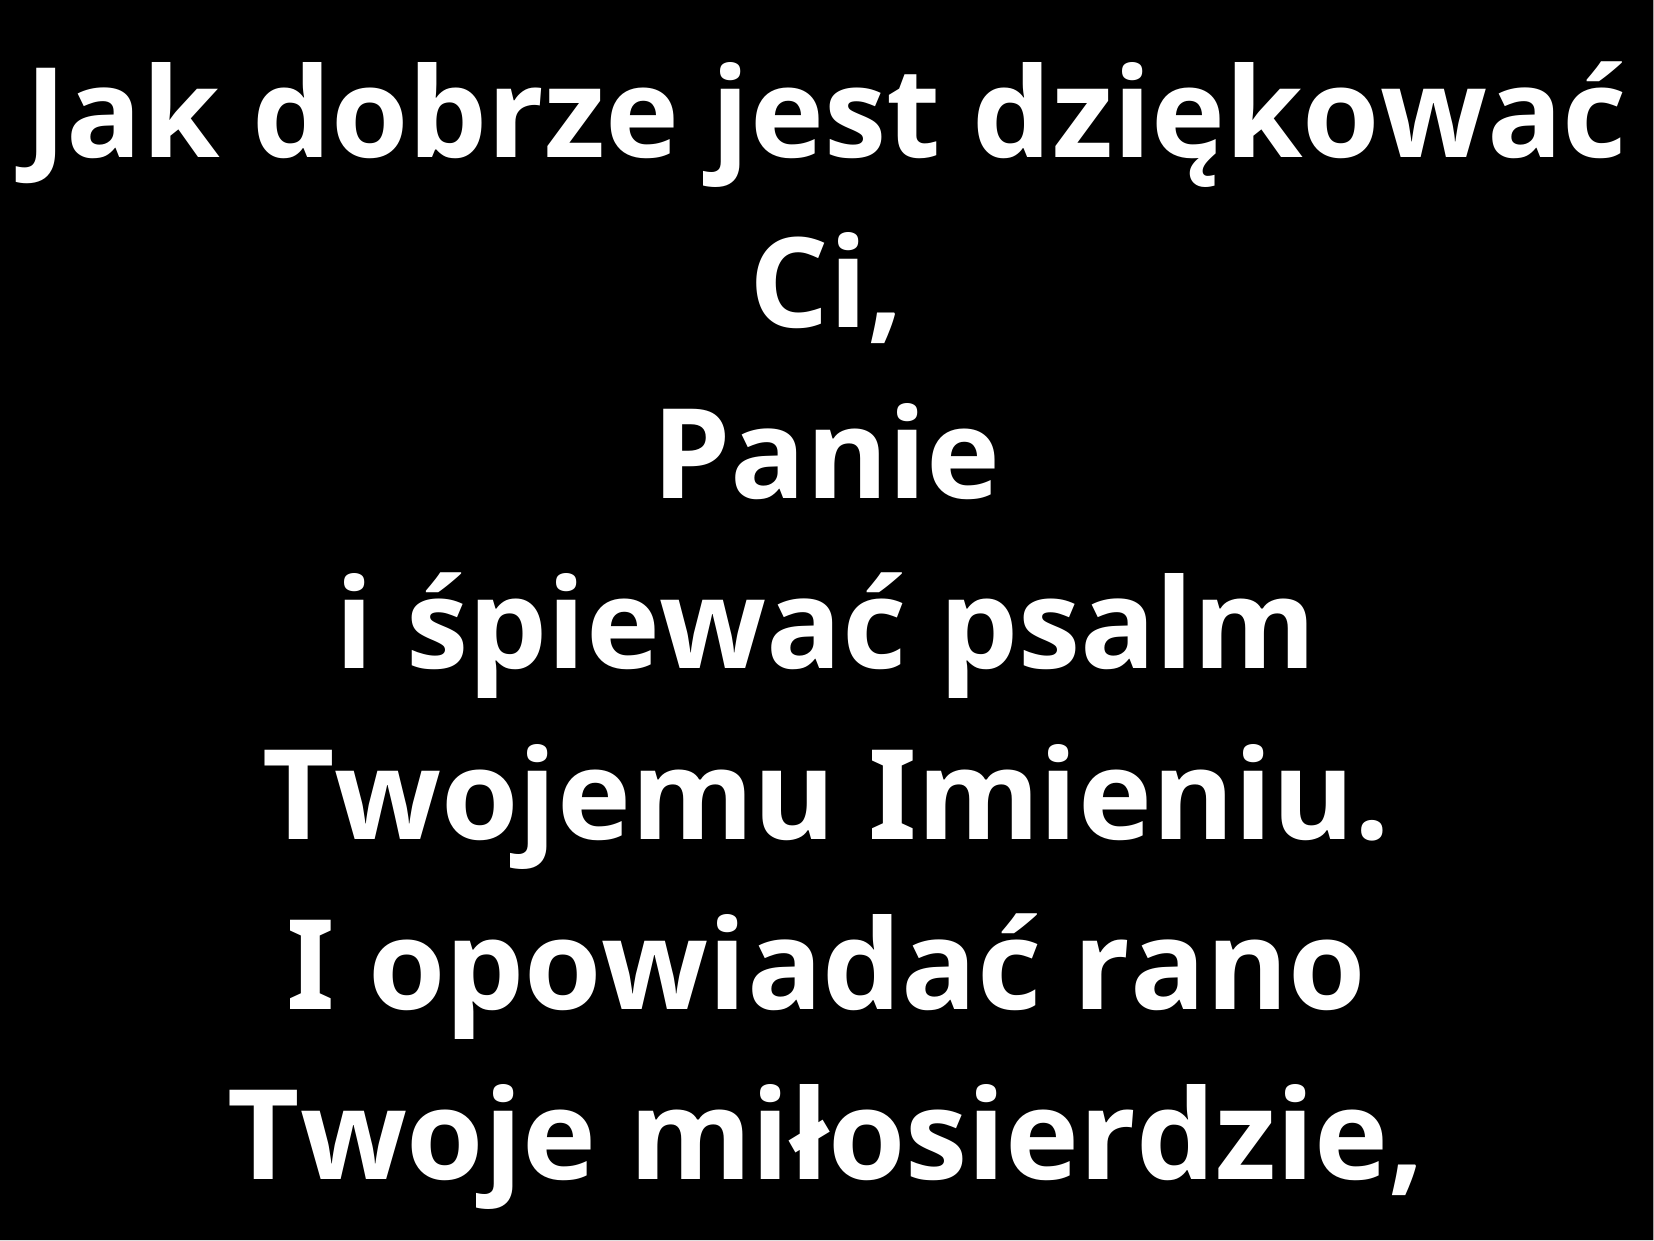

# Jak dobrze jest dziękować Ci, Panie i śpiewać psalm Twojemu Imieniu. I opowiadać rano Twoje miłosierdzie,